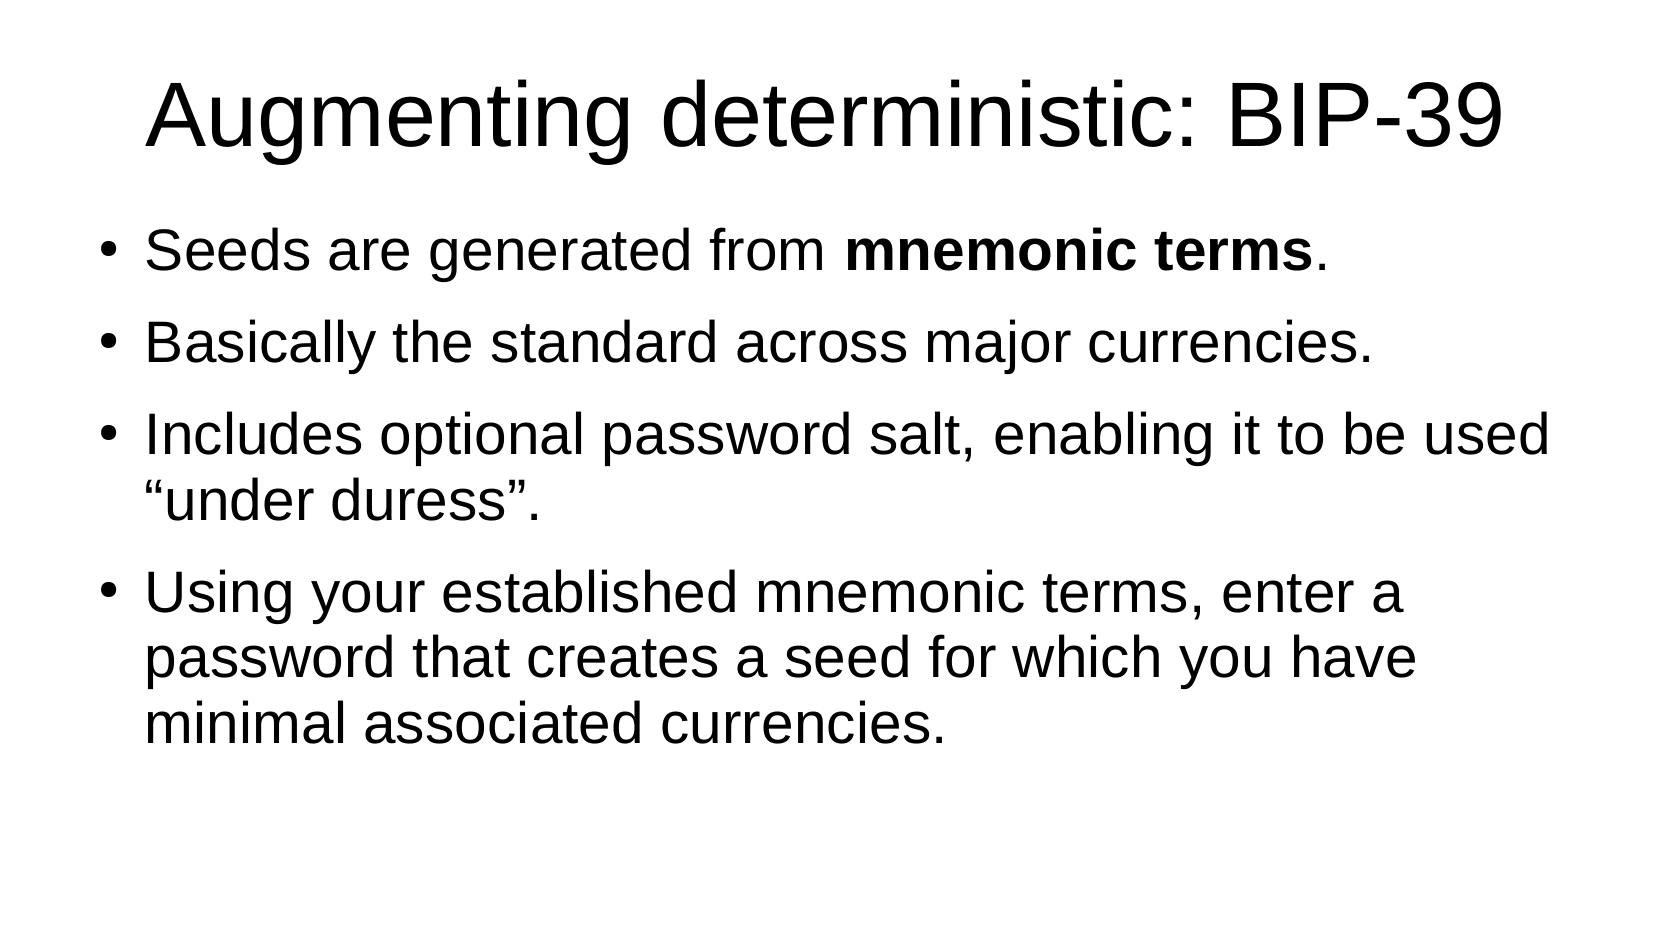

# Augmenting deterministic: BIP-39
Seeds are generated from mnemonic terms.
Basically the standard across major currencies.
Includes optional password salt, enabling it to be used “under duress”.
Using your established mnemonic terms, enter a password that creates a seed for which you have minimal associated currencies.